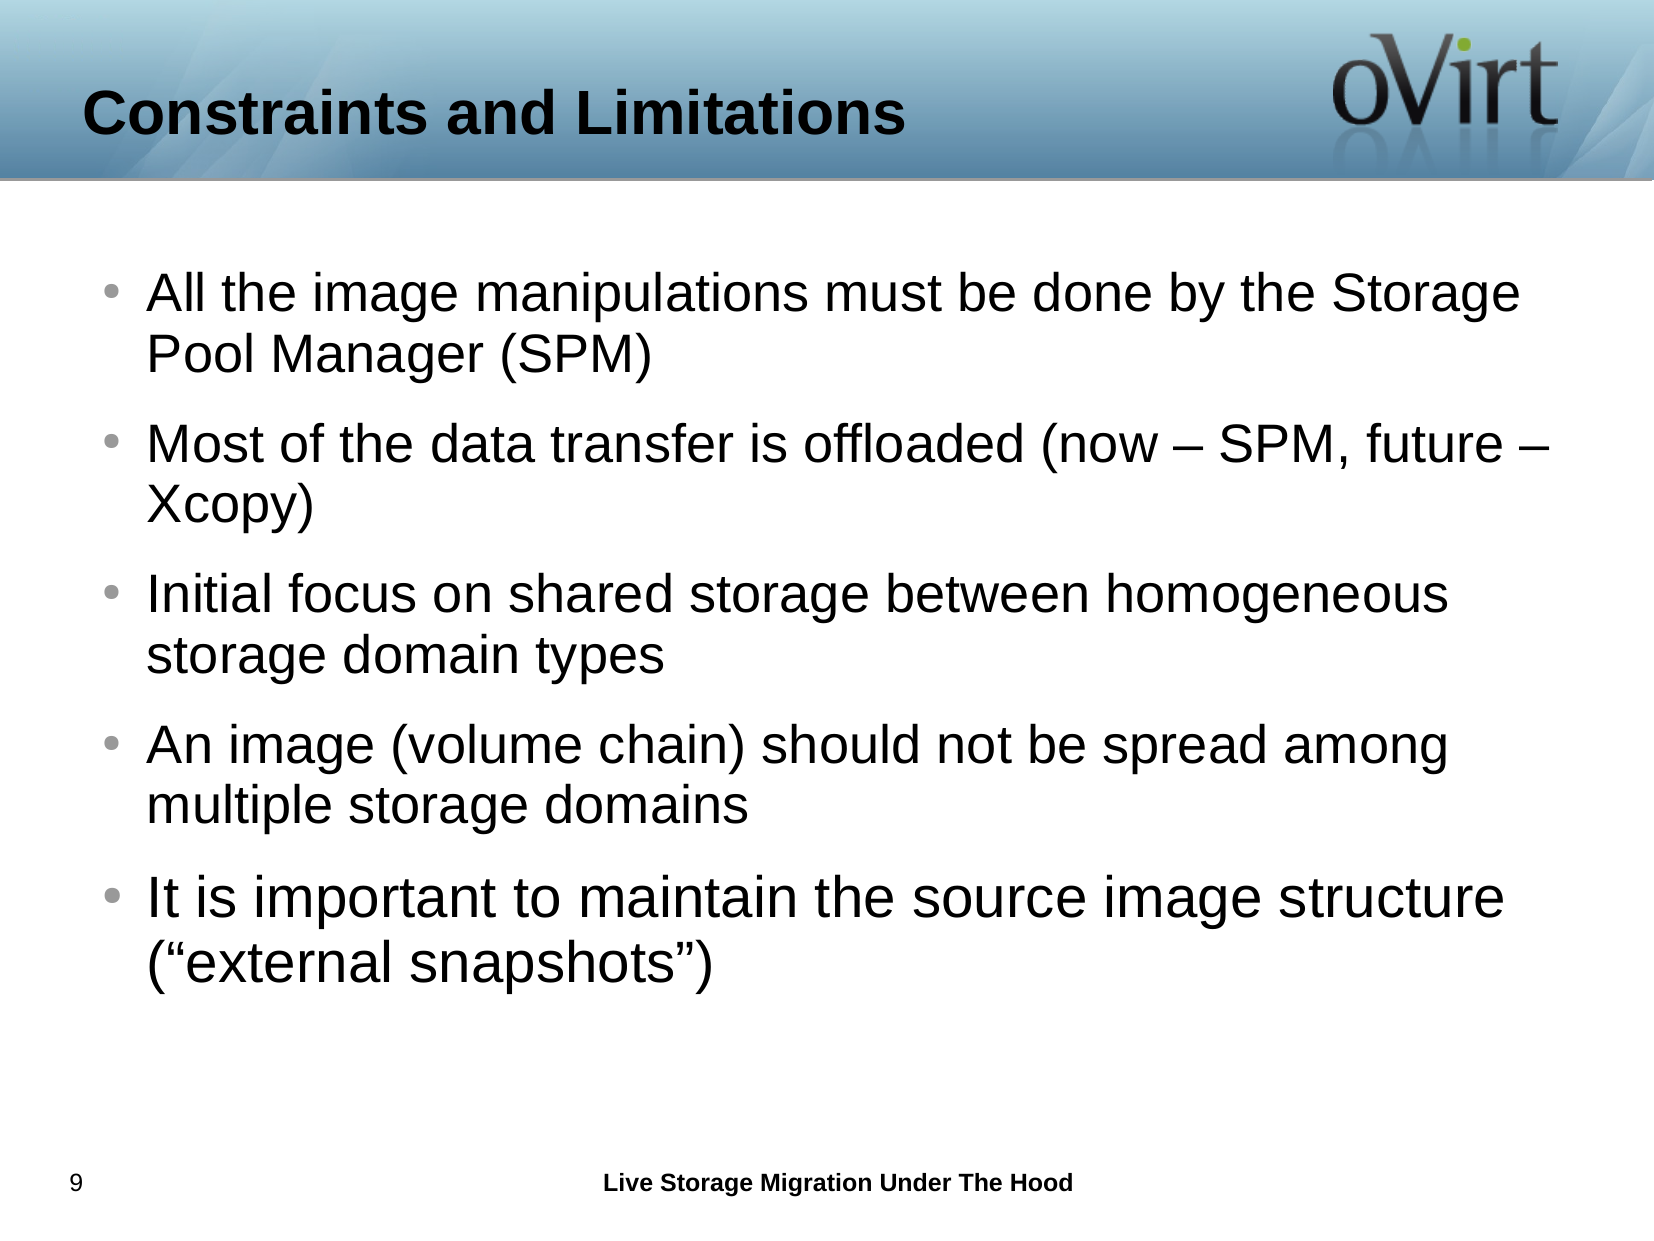

# Constraints and Limitations
All the image manipulations must be done by the Storage Pool Manager (SPM)
Most of the data transfer is offloaded (now – SPM, future – Xcopy)
Initial focus on shared storage between homogeneous storage domain types
An image (volume chain) should not be spread among multiple storage domains
It is important to maintain the source image structure (“external snapshots”)